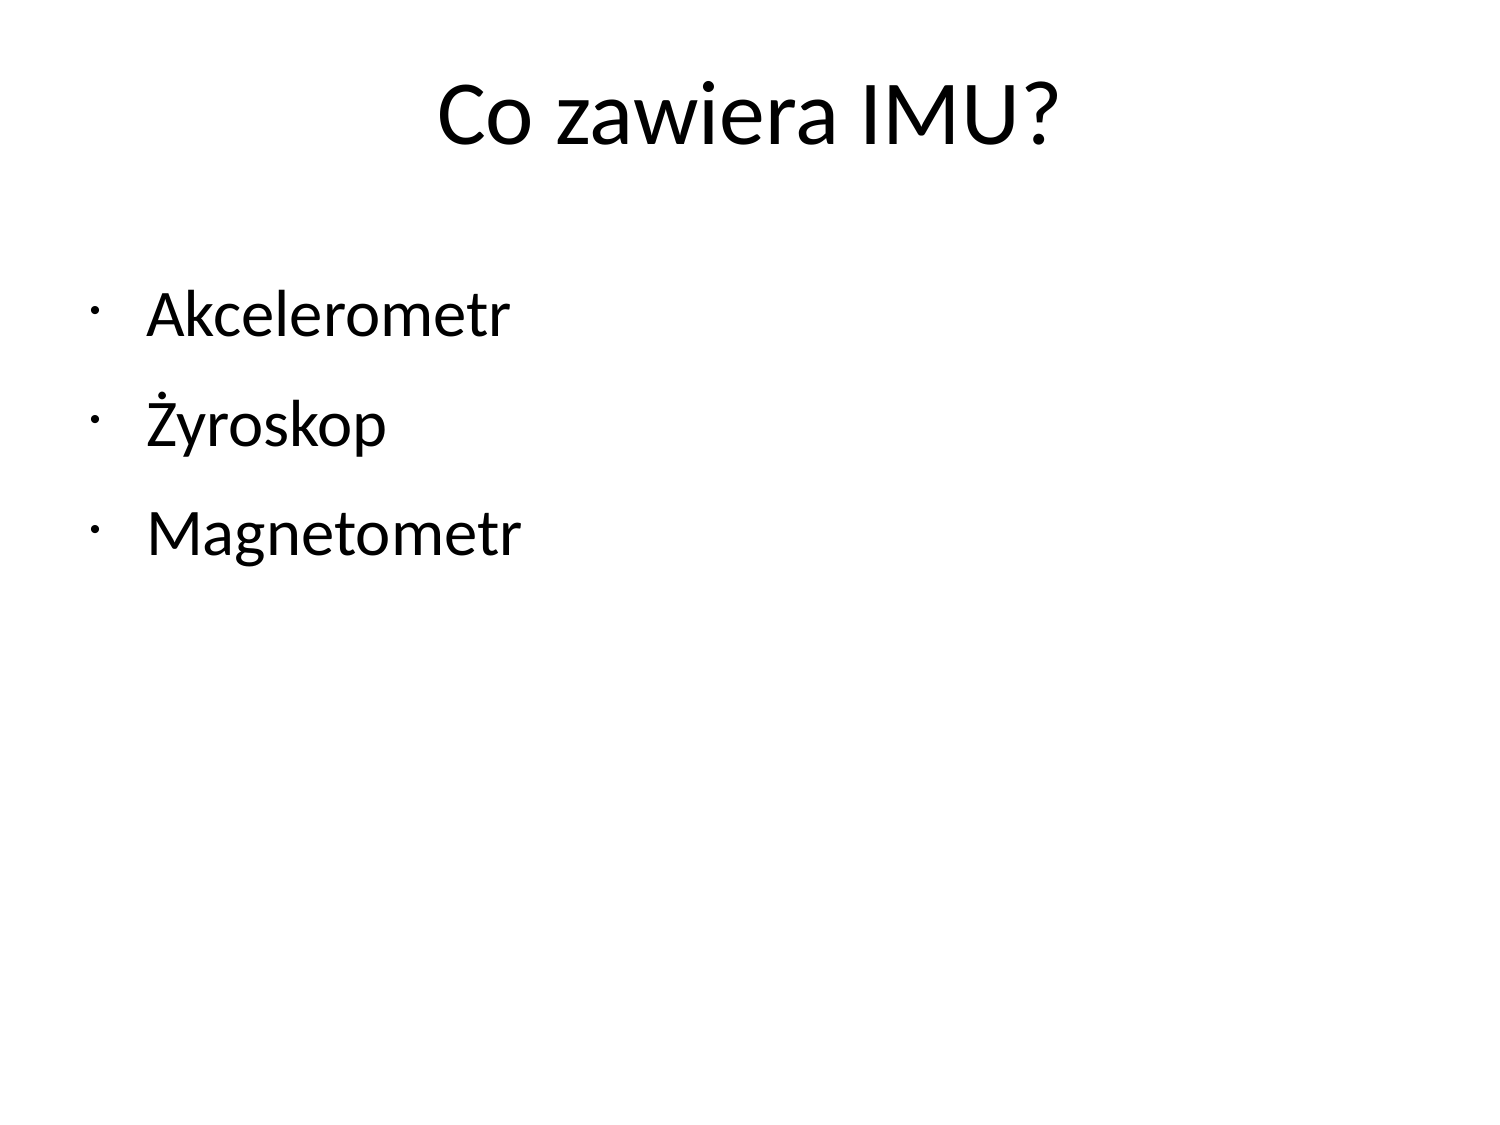

# Co zawiera IMU?
Akcelerometr
Żyroskop
Magnetometr